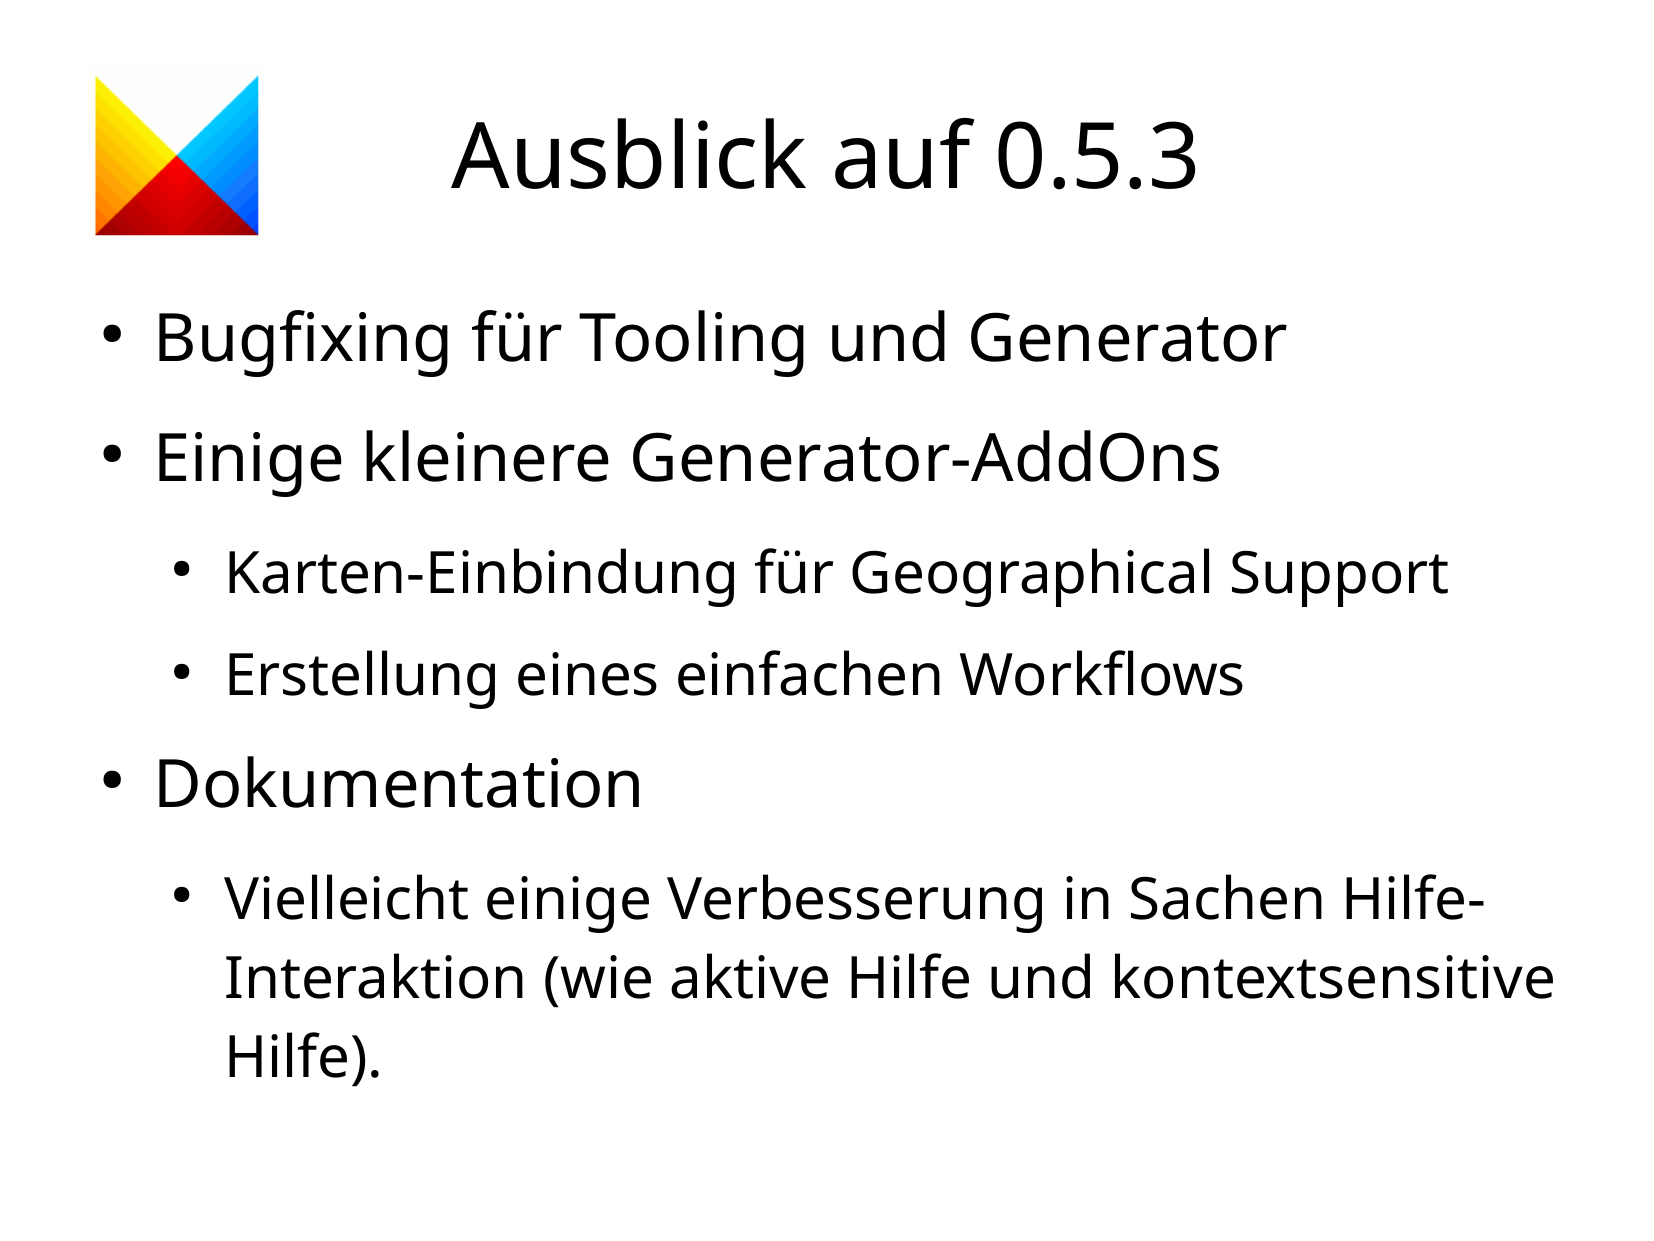

# Ausblick auf 0.5.3
Bugfixing für Tooling und Generator
Einige kleinere Generator-AddOns
Karten-Einbindung für Geographical Support
Erstellung eines einfachen Workflows
Dokumentation
Vielleicht einige Verbesserung in Sachen Hilfe-Interaktion (wie aktive Hilfe und kontextsensitive Hilfe).